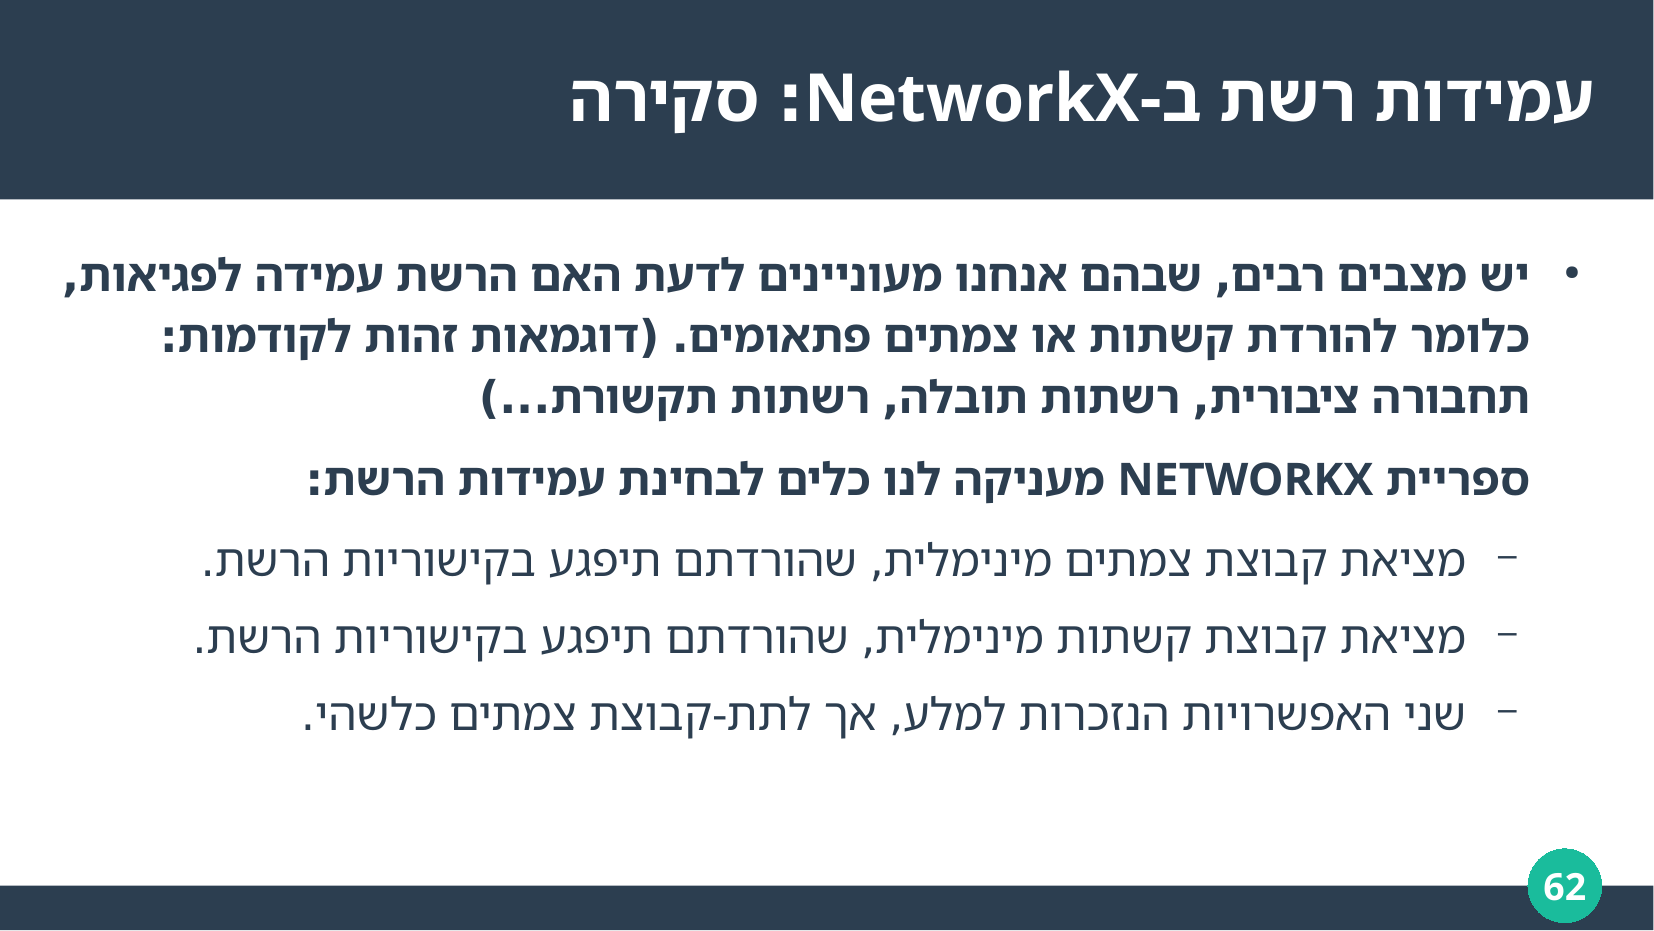

# עמידות רשת ב-NetworkX: סקירה
יש מצבים רבים, שבהם אנחנו מעוניינים לדעת האם הרשת עמידה לפגיאות, כלומר להורדת קשתות או צמתים פתאומים. (דוגמאות זהות לקודמות: תחבורה ציבורית, רשתות תובלה, רשתות תקשורת...)
ספריית NETWORKX מעניקה לנו כלים לבחינת עמידות הרשת:
מציאת קבוצת צמתים מינימלית, שהורדתם תיפגע בקישוריות הרשת.
מציאת קבוצת קשתות מינימלית, שהורדתם תיפגע בקישוריות הרשת.
שני האפשרויות הנזכרות למלע, אך לתת-קבוצת צמתים כלשהי.
62